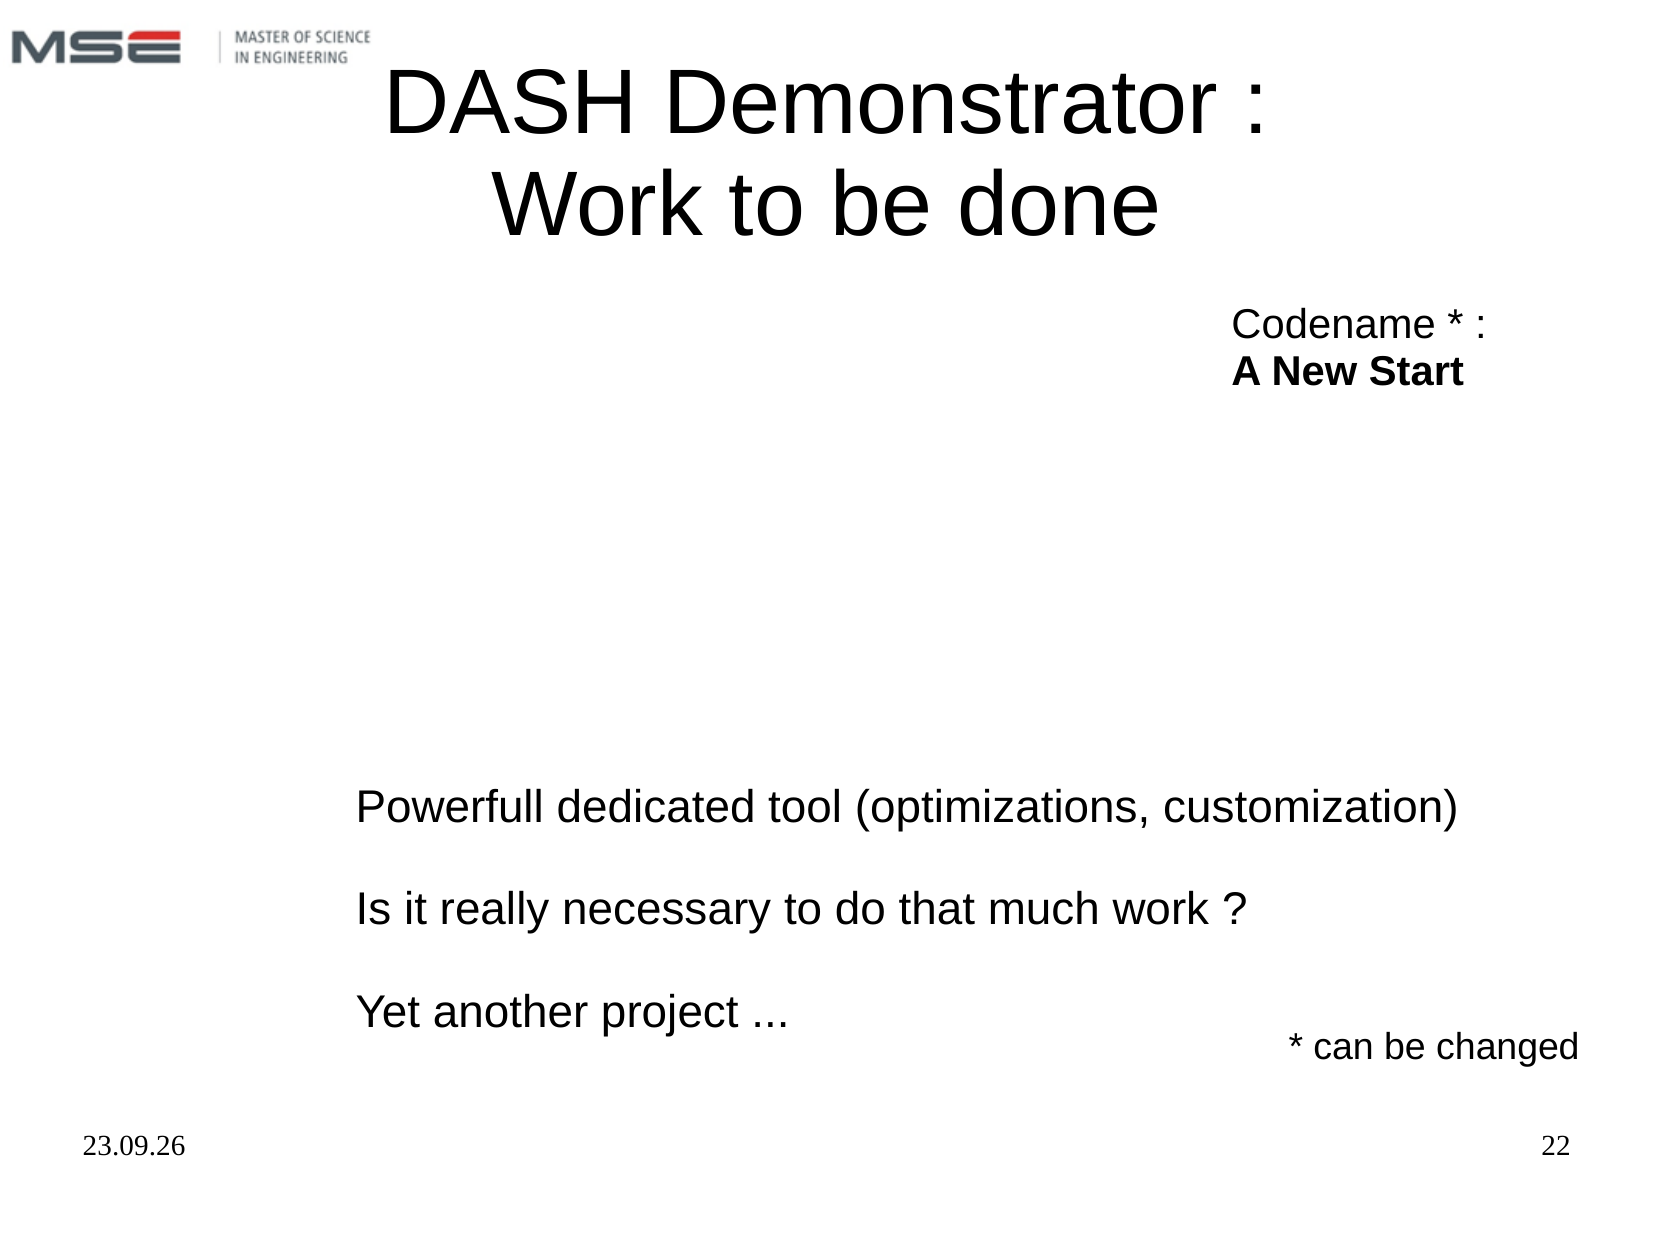

# DASH Demonstrator : Work to be done
Codename * :
A New Start
Powerfull dedicated tool (optimizations, customization)
Is it really necessary to do that much work ?
Yet another project ...
* can be changed
22